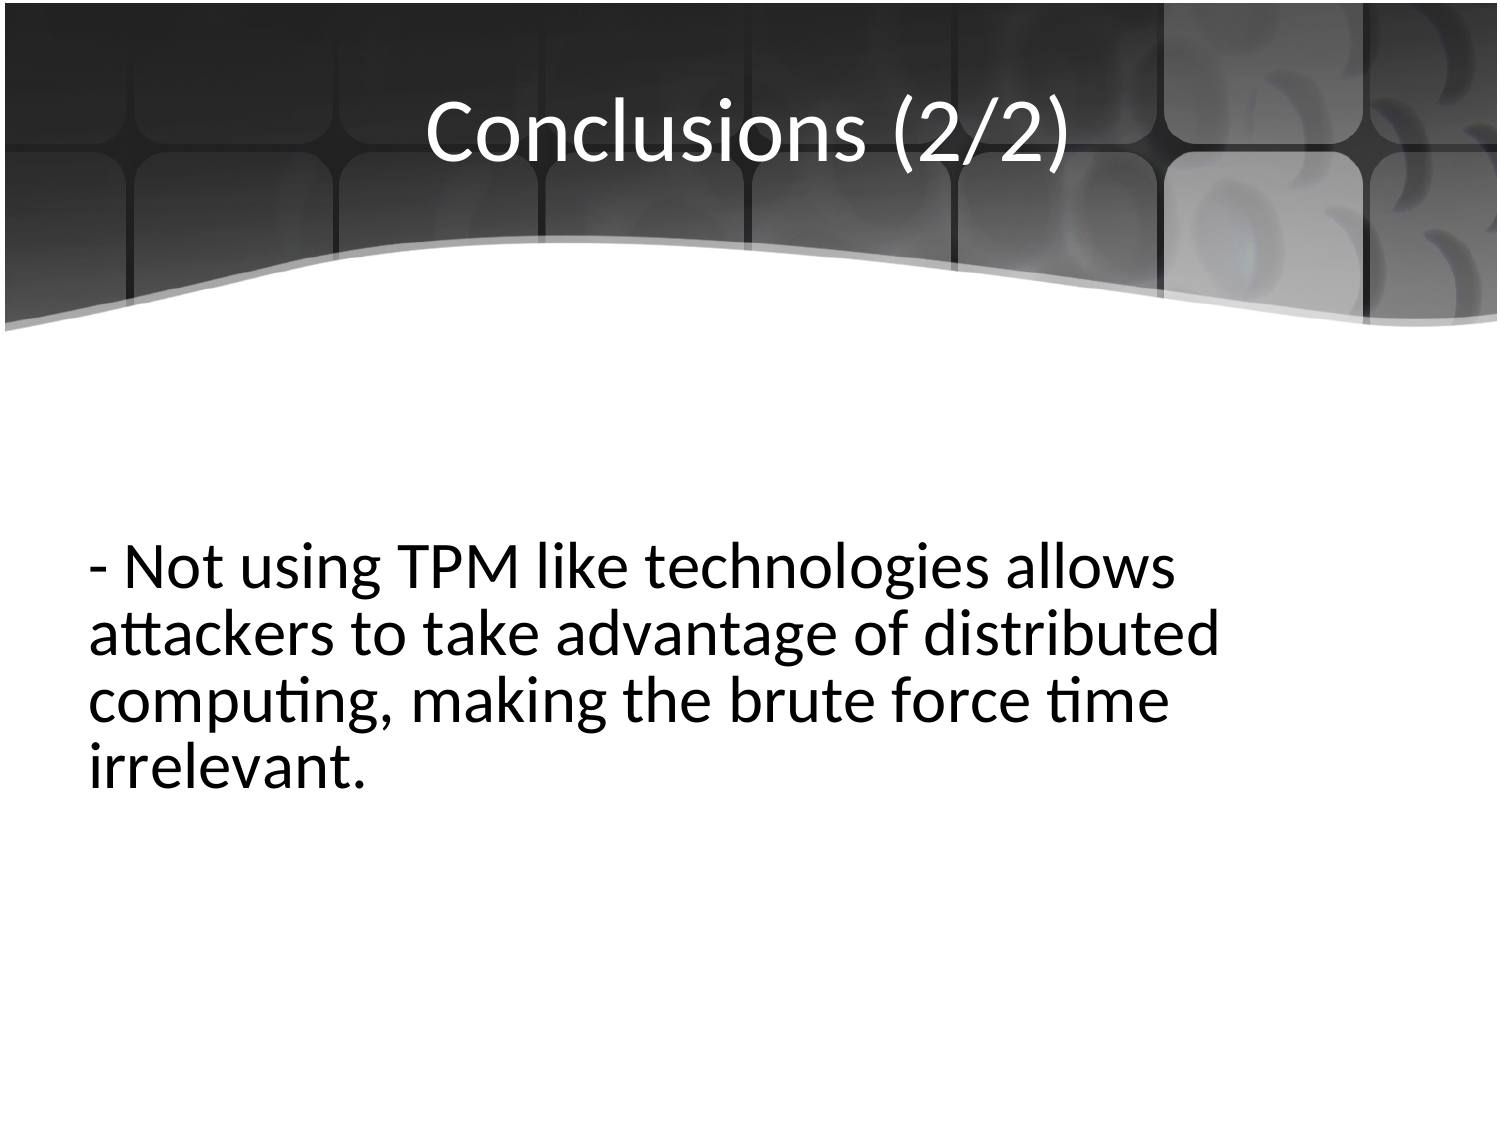

Conclusions (2/2)
#
- Not using TPM like technologies allows attackers to take advantage of distributed computing, making the brute force time irrelevant.